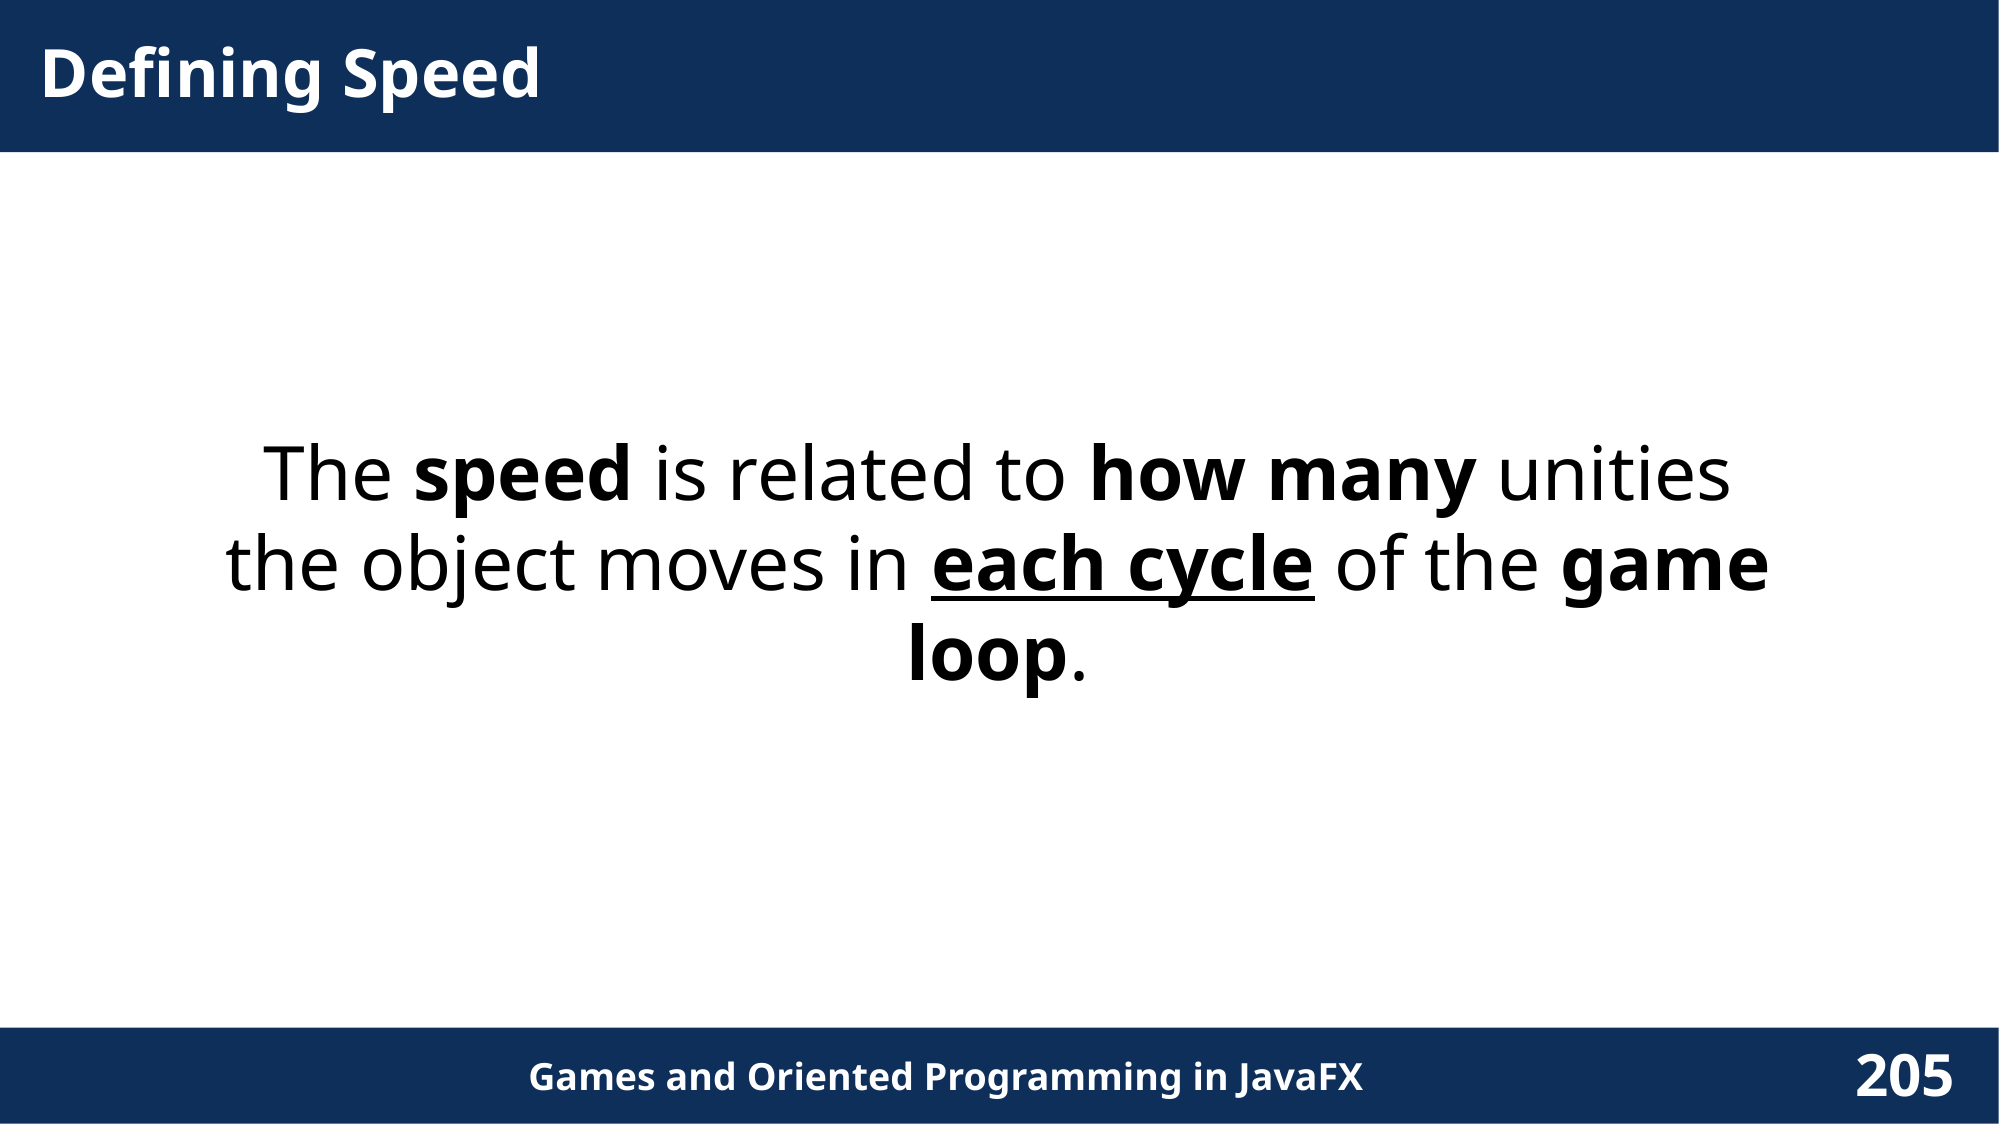

Defining Speed
The speed is related to how many unities the object moves in each cycle of the game loop.